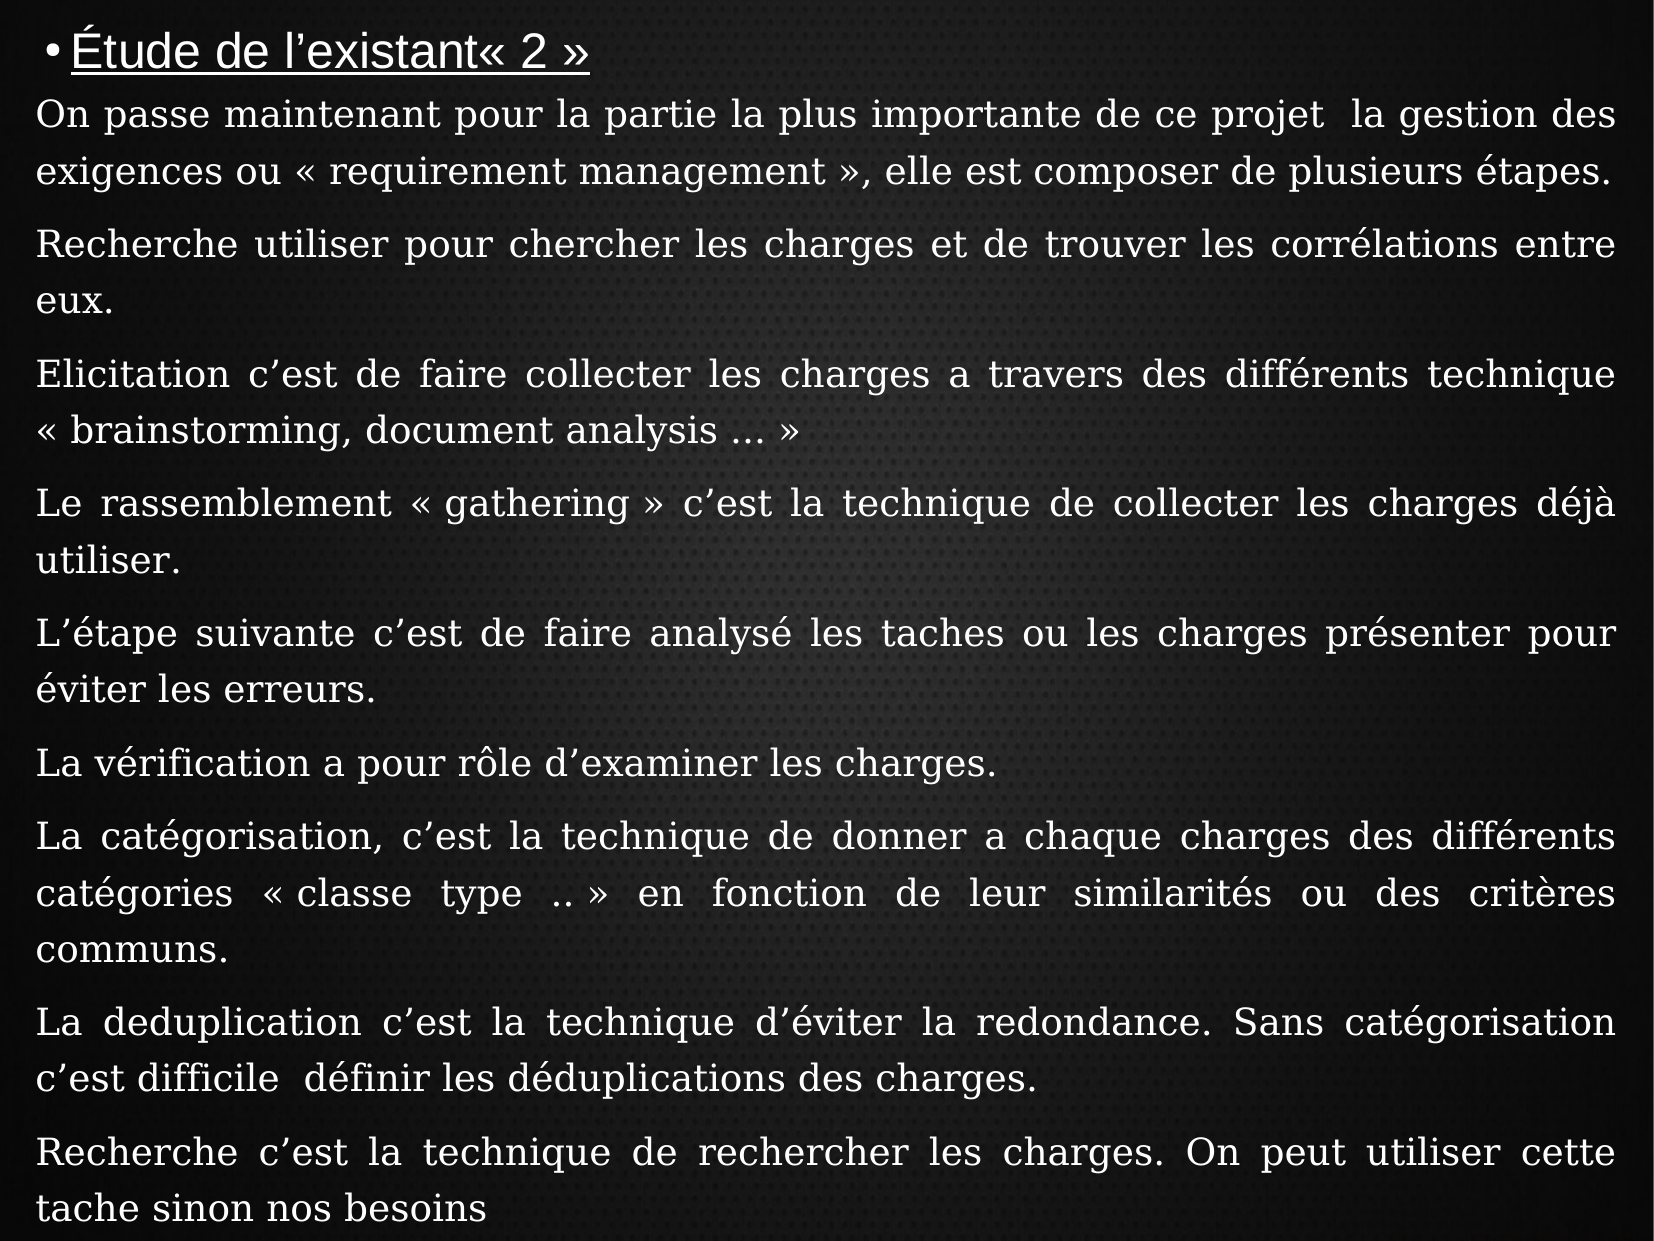

# Étude de l’existant« 2 »
On passe maintenant pour la partie la plus importante de ce projet la gestion des exigences ou « requirement management », elle est composer de plusieurs étapes.
Recherche utiliser pour chercher les charges et de trouver les corrélations entre eux.
Elicitation c’est de faire collecter les charges a travers des différents technique « brainstorming, document analysis ... »
Le rassemblement « gathering » c’est la technique de collecter les charges déjà utiliser.
L’étape suivante c’est de faire analysé les taches ou les charges présenter pour éviter les erreurs.
La vérification a pour rôle d’examiner les charges.
La catégorisation, c’est la technique de donner a chaque charges des différents catégories « classe type .. » en fonction de leur similarités ou des critères communs.
La deduplication c’est la technique d’éviter la redondance. Sans catégorisation c’est difficile définir les déduplications des charges.
Recherche c’est la technique de rechercher les charges. On peut utiliser cette tache sinon nos besoins